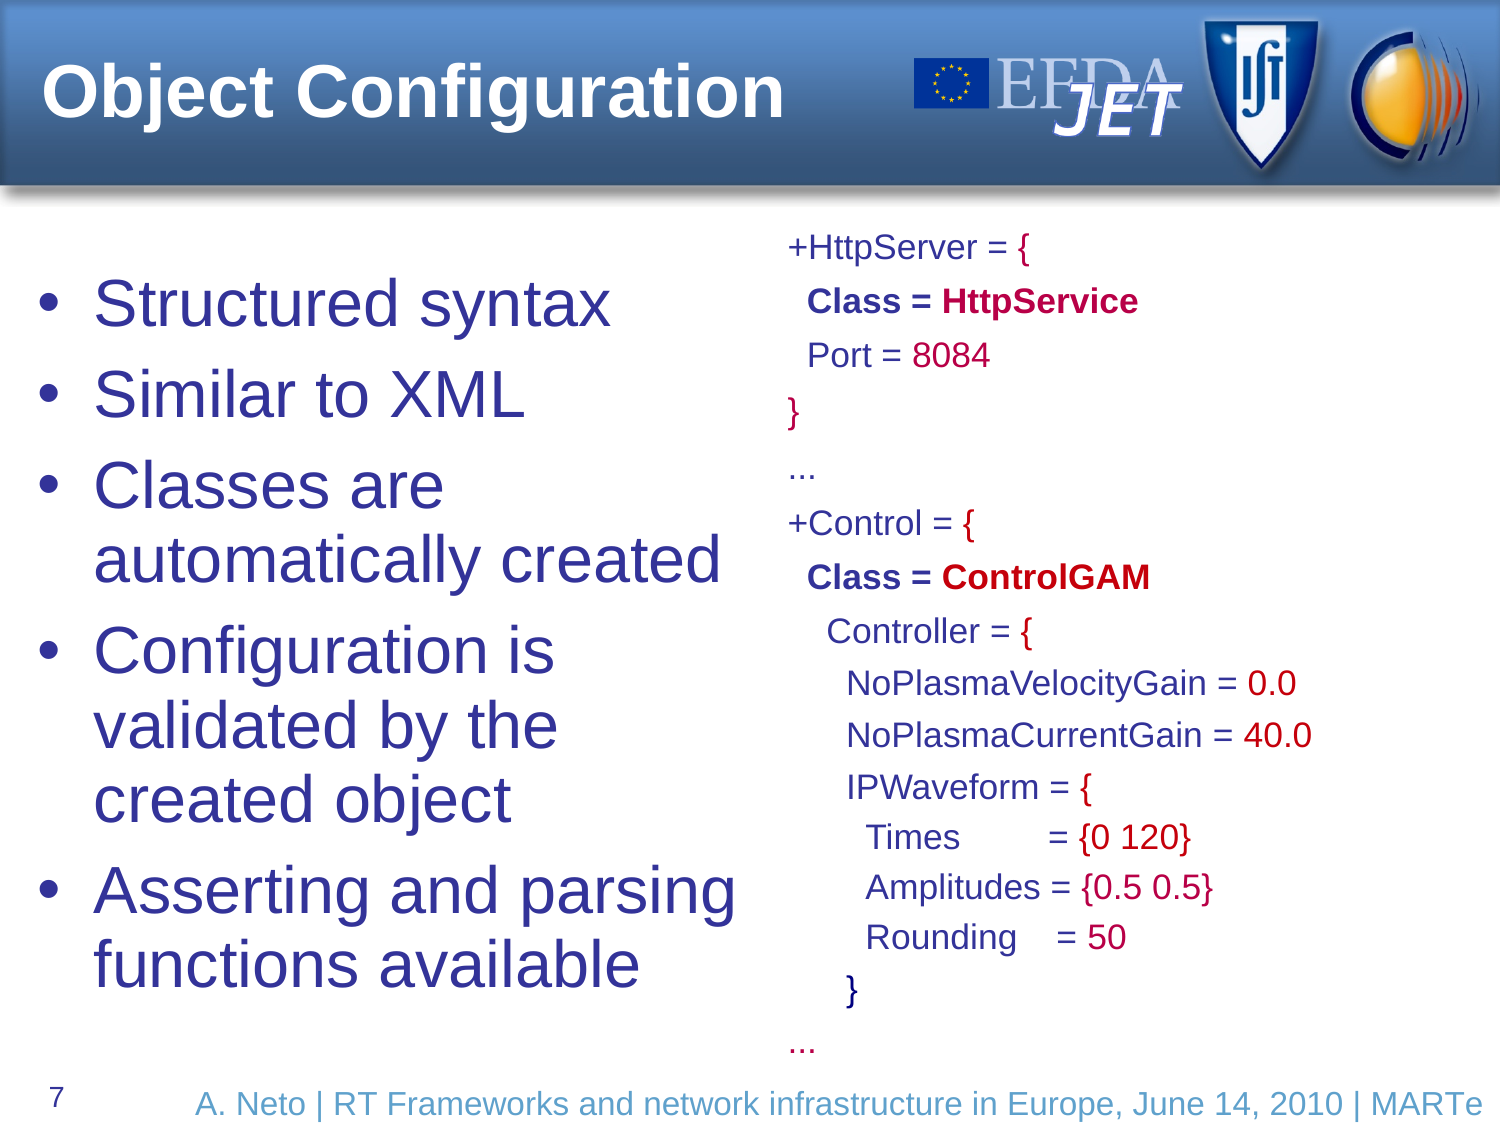

# Object Configuration
+HttpServer = {
 Class = HttpService
 Port = 8084
}
...
+Control = {
 Class = ControlGAM
 Controller = {
 NoPlasmaVelocityGain = 0.0
 NoPlasmaCurrentGain = 40.0
 IPWaveform = {
 Times = {0 120}
 Amplitudes = {0.5 0.5}
 Rounding = 50
 }
...
Structured syntax
Similar to XML
Classes are automatically created
Configuration is validated by the created object
Asserting and parsing functions available